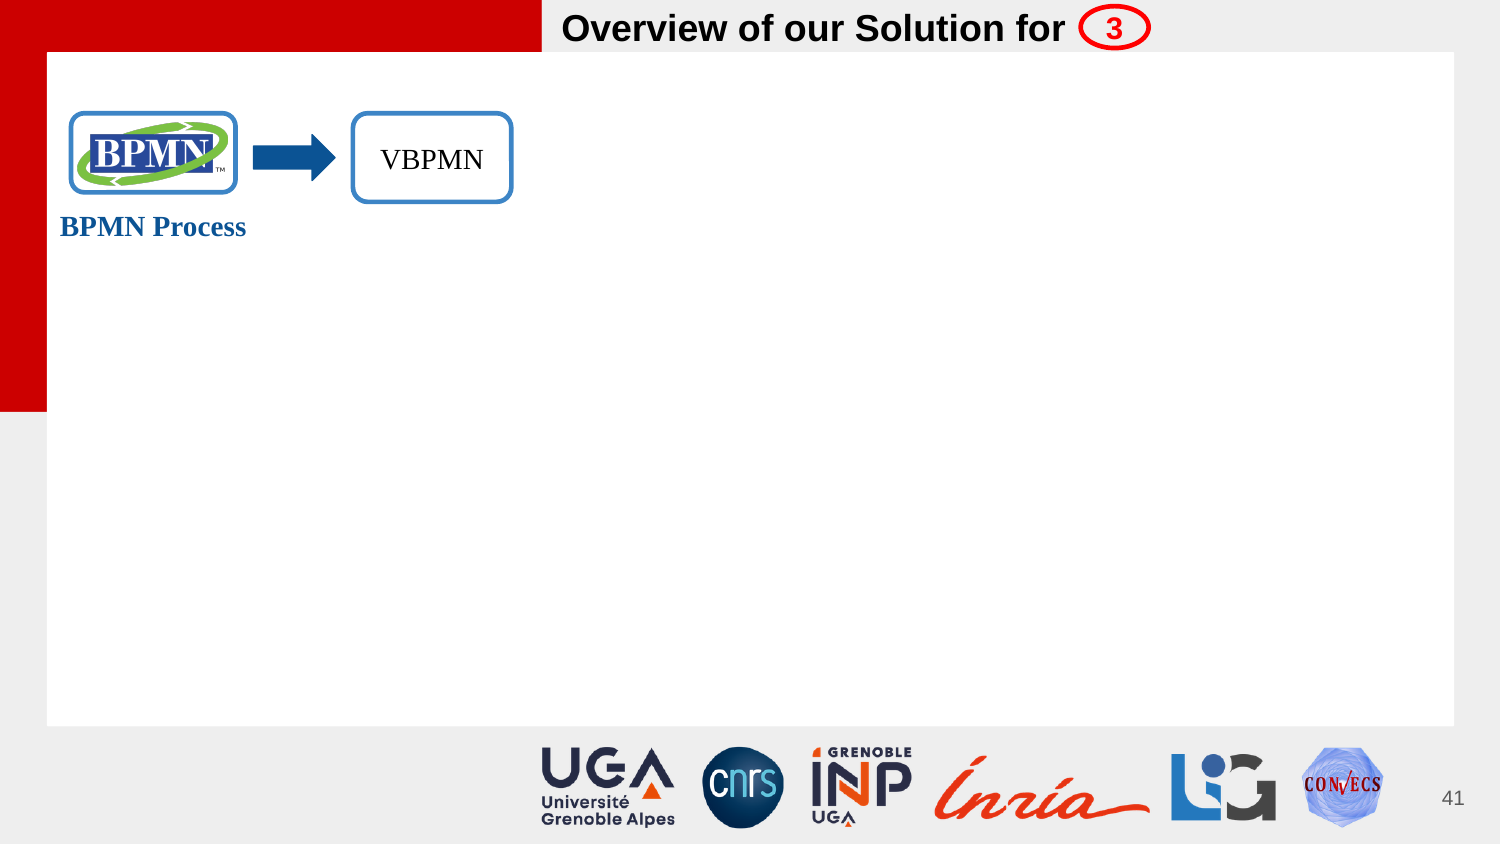

Overview of our Solution for
3
VBPMN
BPMN Process